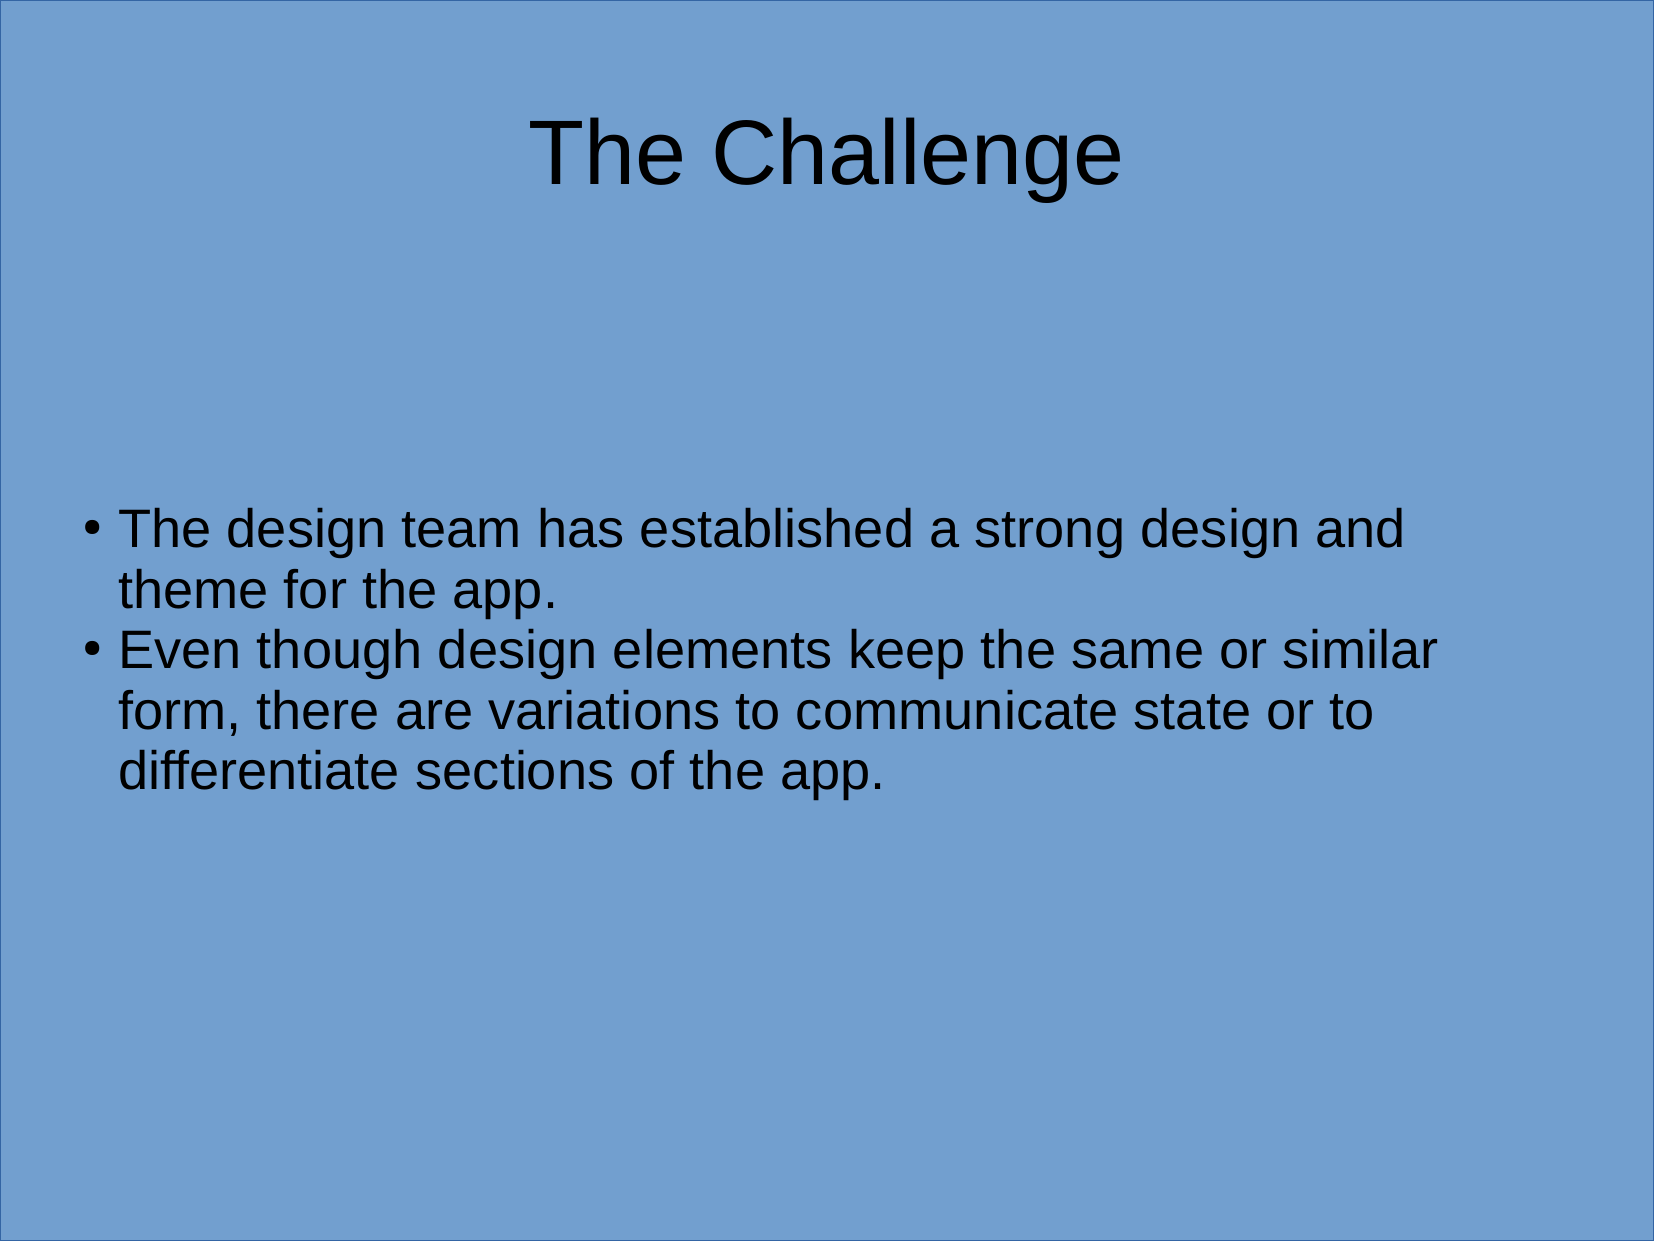

# The Challenge
The design team has established a strong design and theme for the app.
Even though design elements keep the same or similar form, there are variations to communicate state or to differentiate sections of the app.